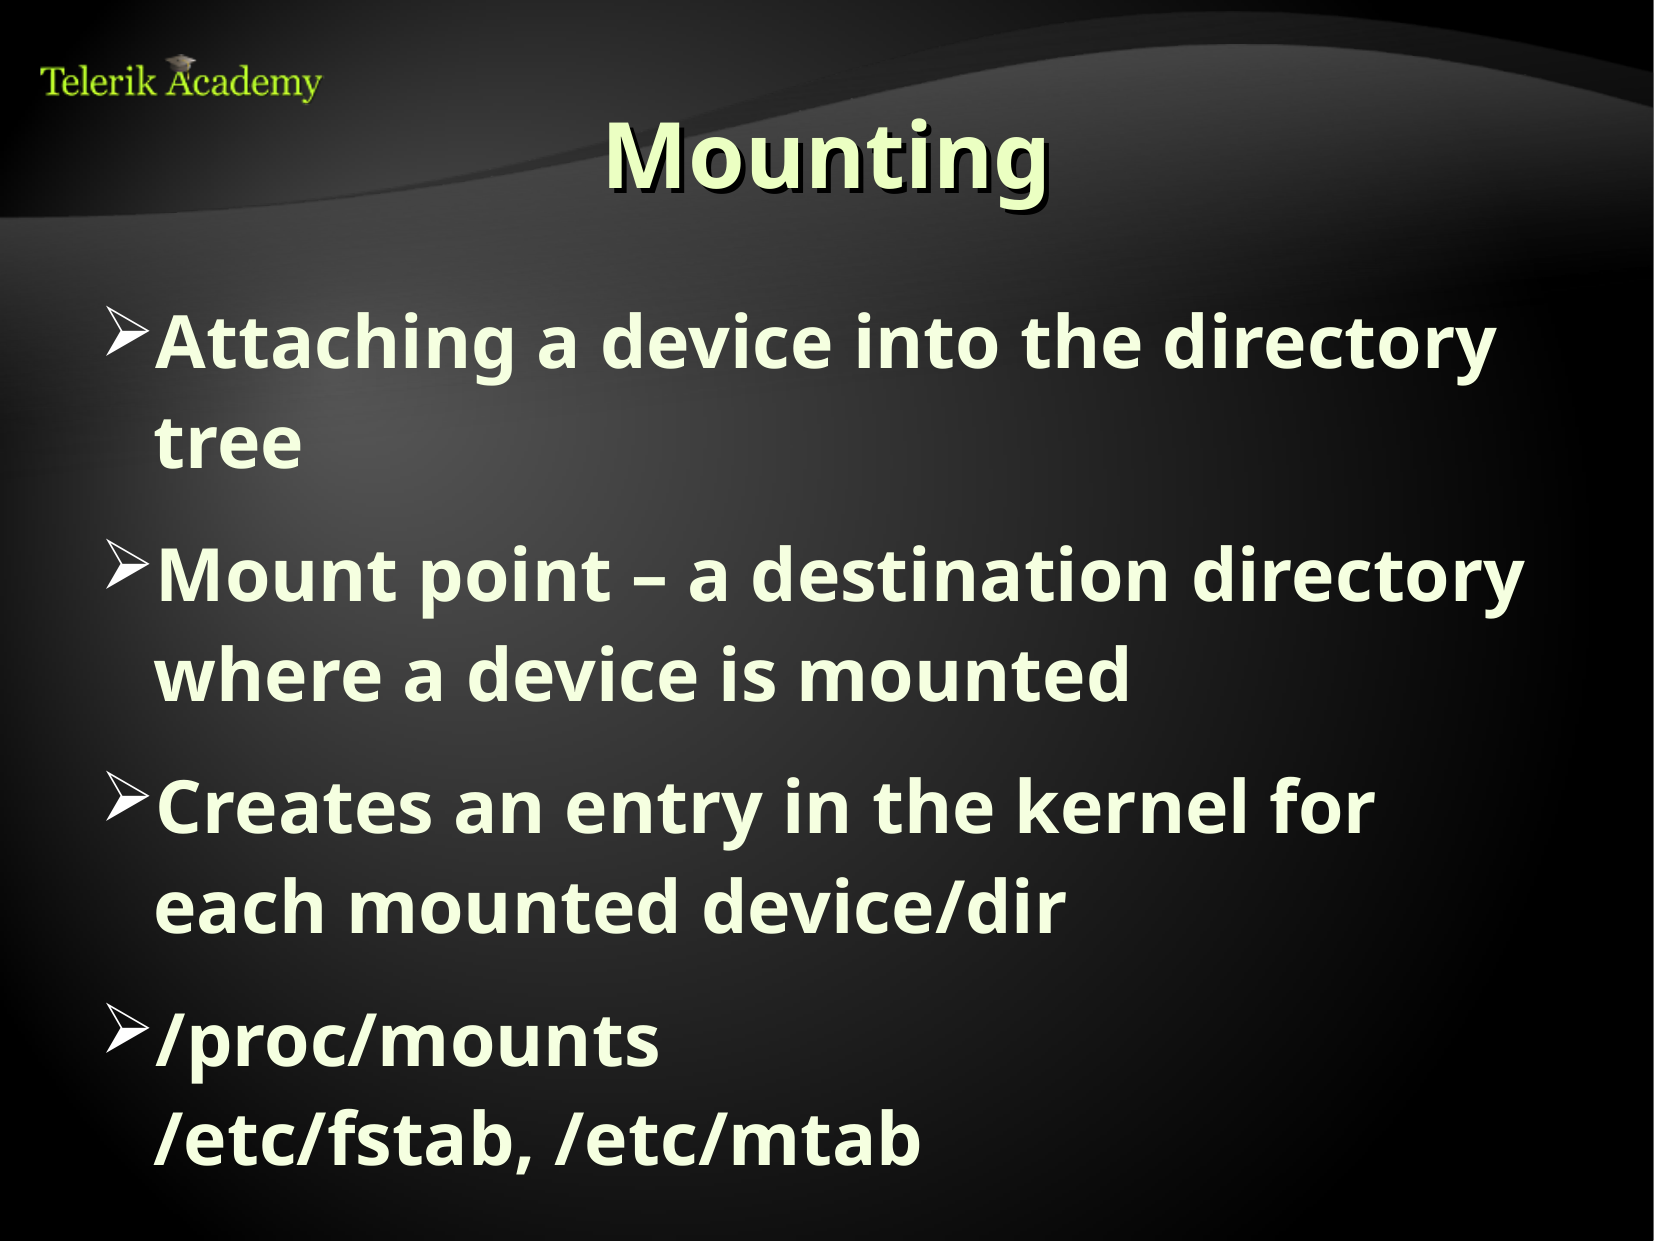

# Mounting
Attaching a device into the directory tree
Mount point – a destination directory where a device is mounted
Creates an entry in the kernel for each mounted device/dir
/proc/mounts
/etc/fstab, /etc/mtab